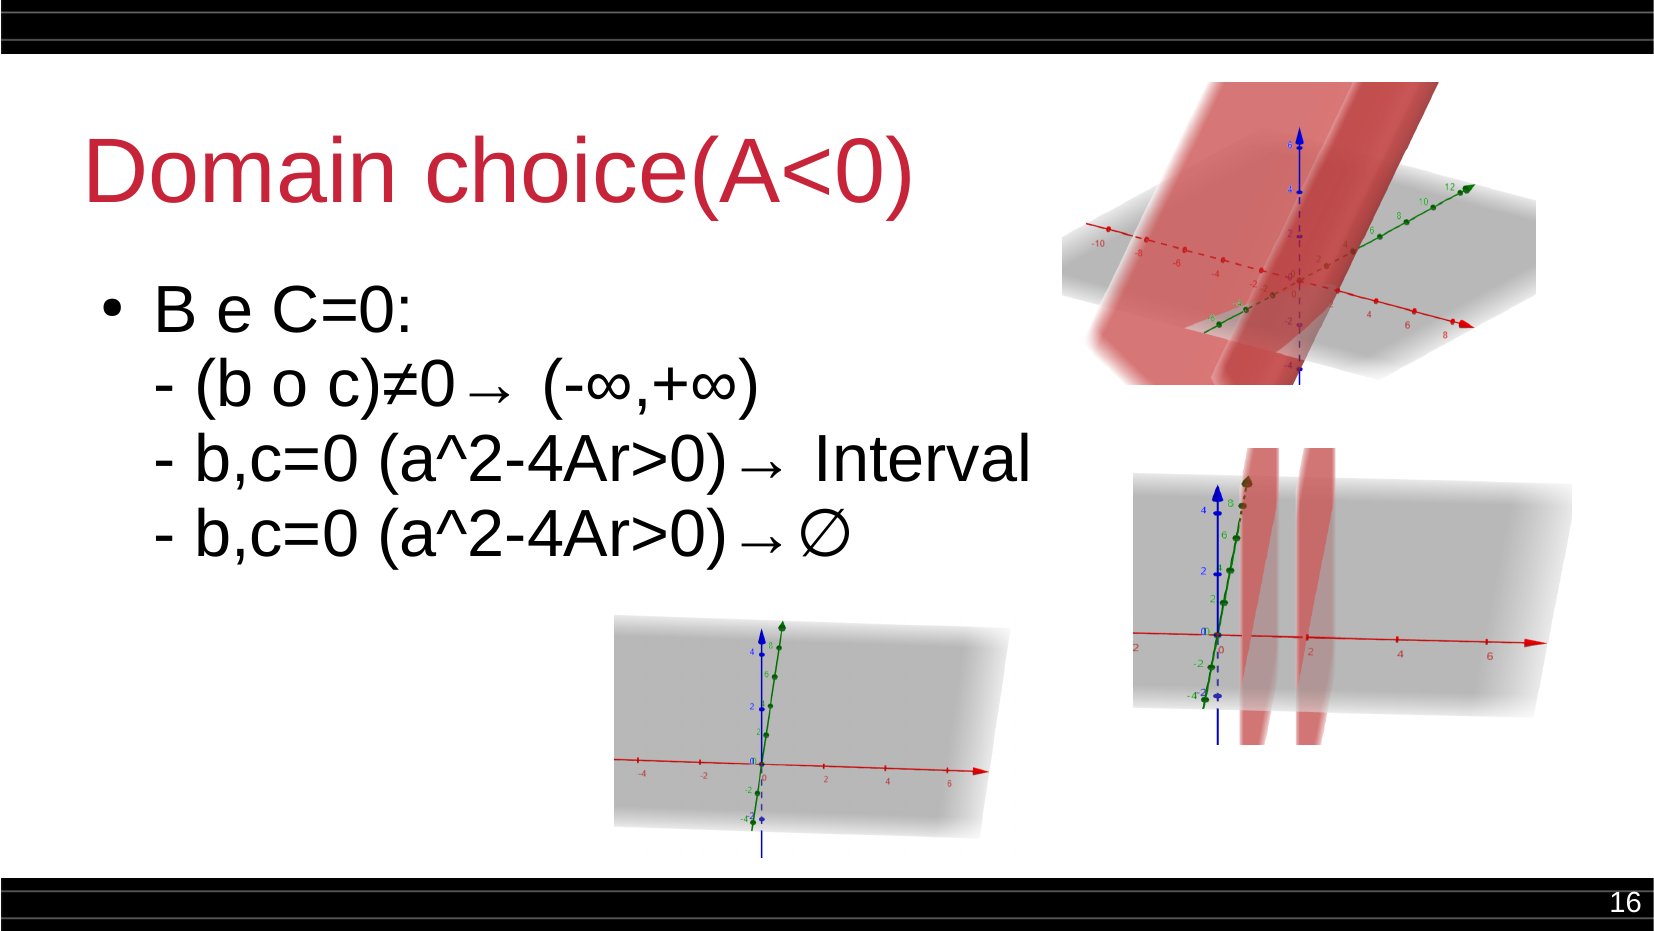

# Domain choice(A<0)
B e C=0:
- (b o c)≠0→ (-∞,+∞)
- b,c=0 (a^2-4Ar>0)→ Interval
- b,c=0 (a^2-4Ar>0)→∅